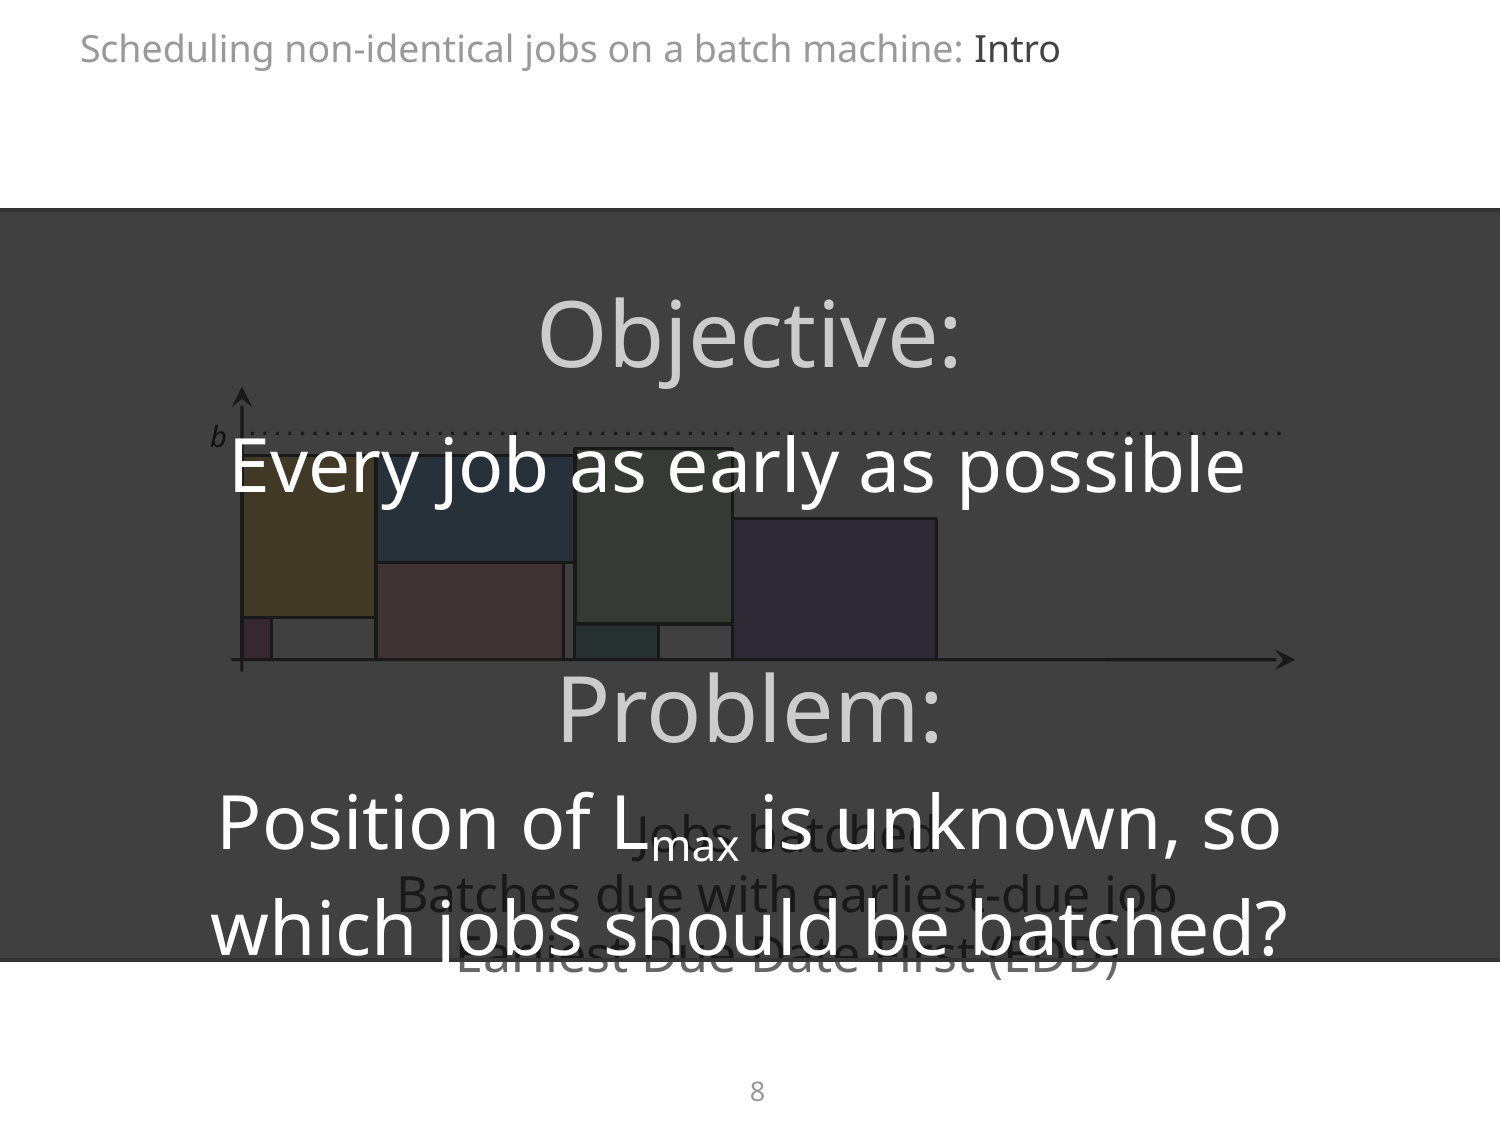

# Scheduling non-identical jobs on a batch machine: Intro
Objective:
Every job as early as possible
Problem:
Position of Lmax is unknown, so which jobs should be batched?
b
Jobs batched
Batches due with earliest-due job
Earliest Due Date First (EDD)